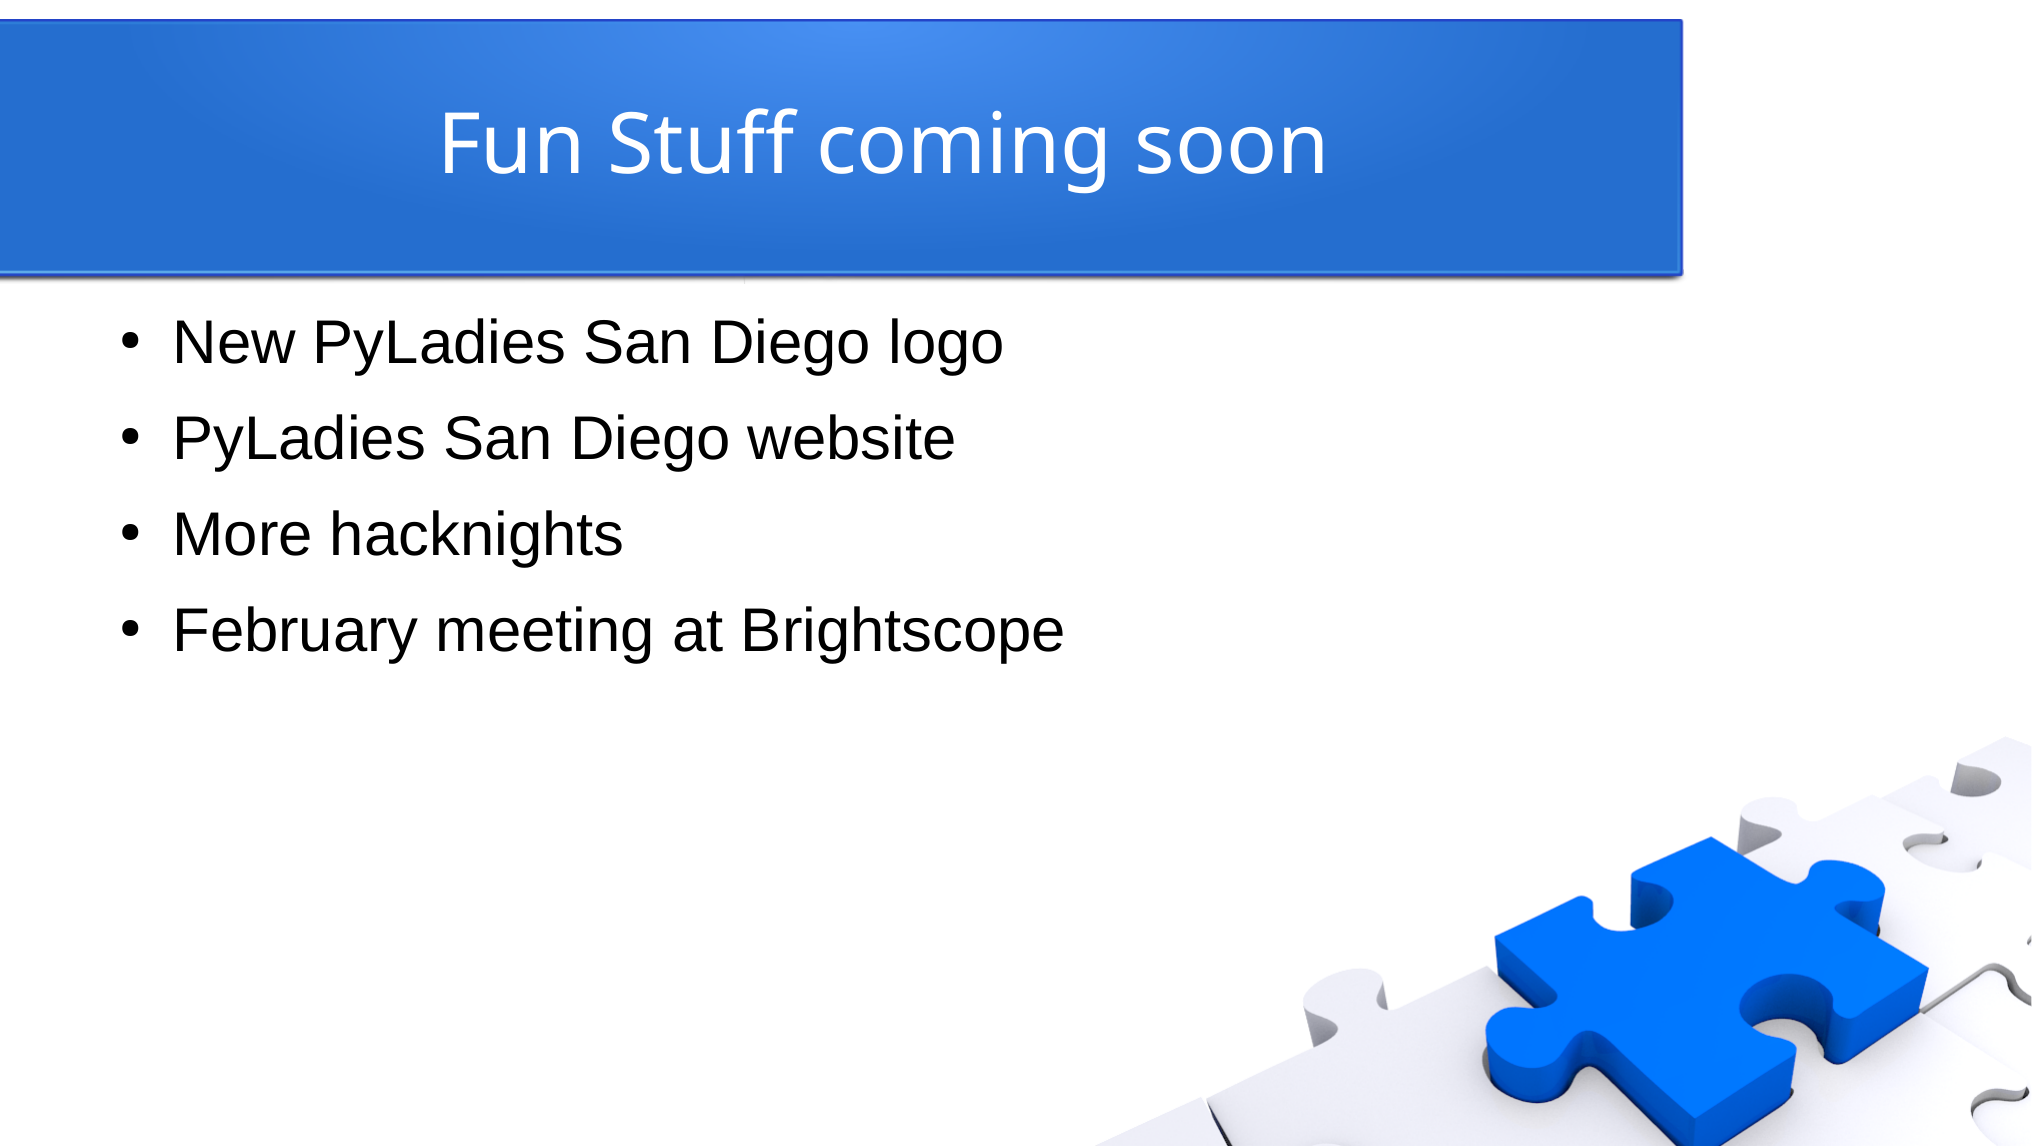

# Fun Stuff coming soon
New PyLadies San Diego logo
PyLadies San Diego website
More hacknights
February meeting at Brightscope